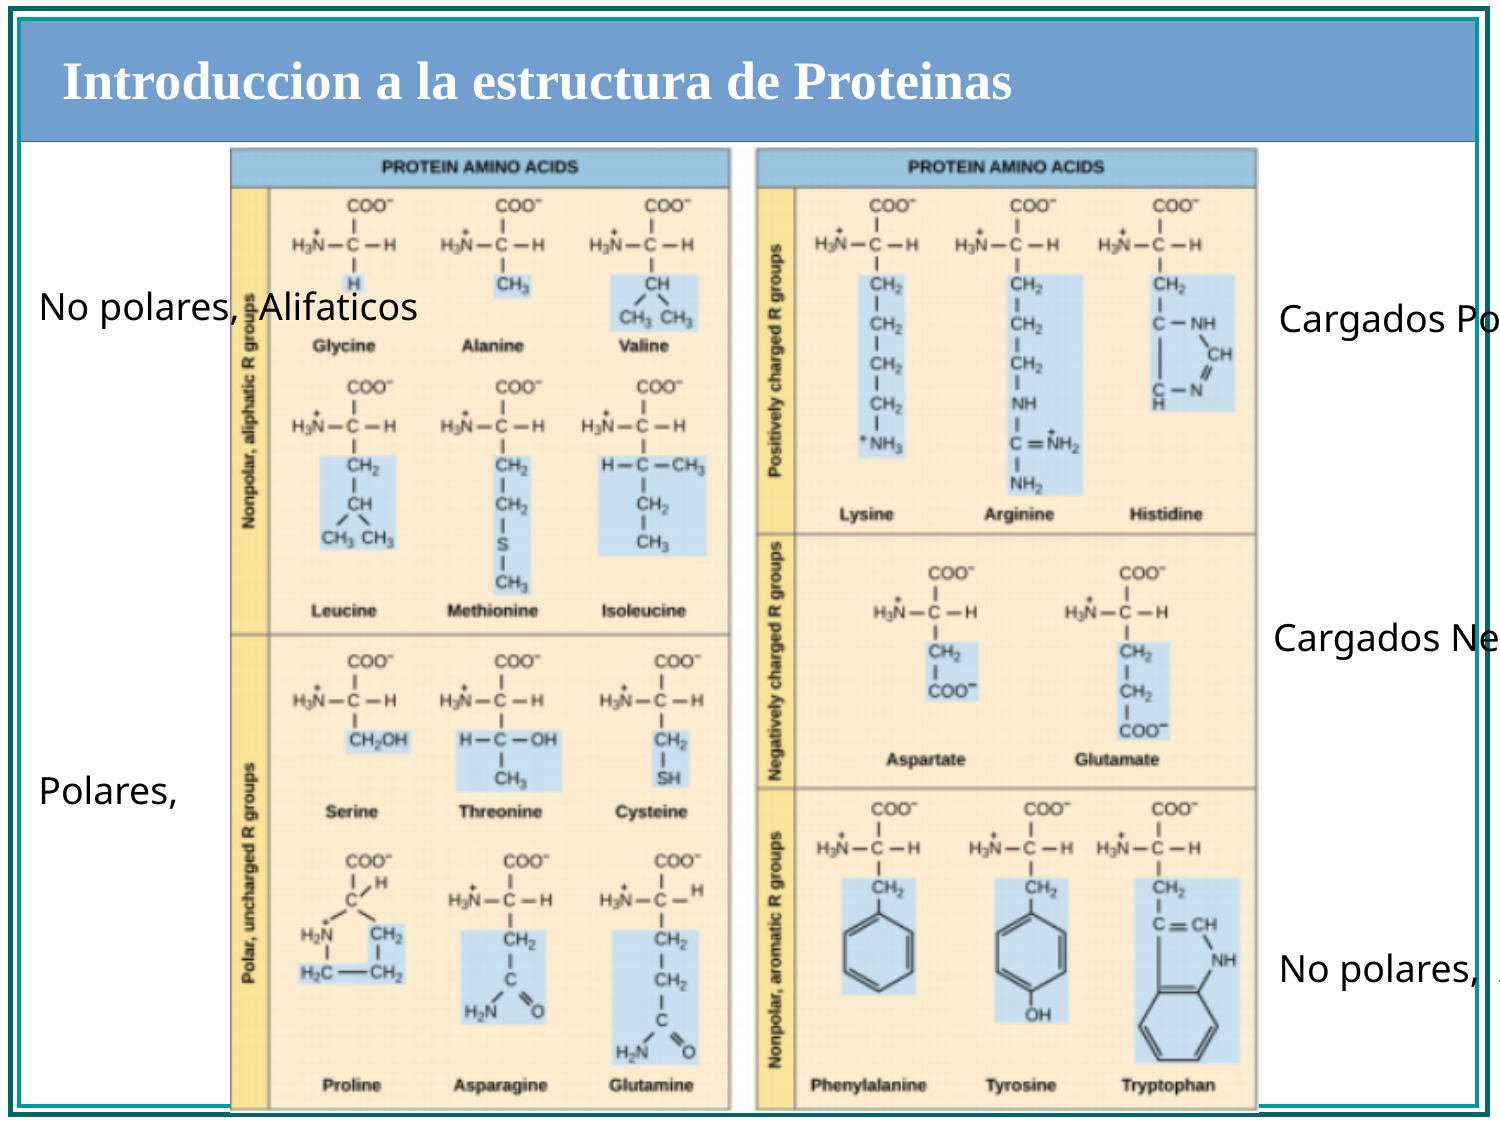

Introduccion a la estructura de Proteinas
No polares, Alifaticos
Cargados Positiv.
Cargados Negativ.
Polares,
No polares, Aromáticos